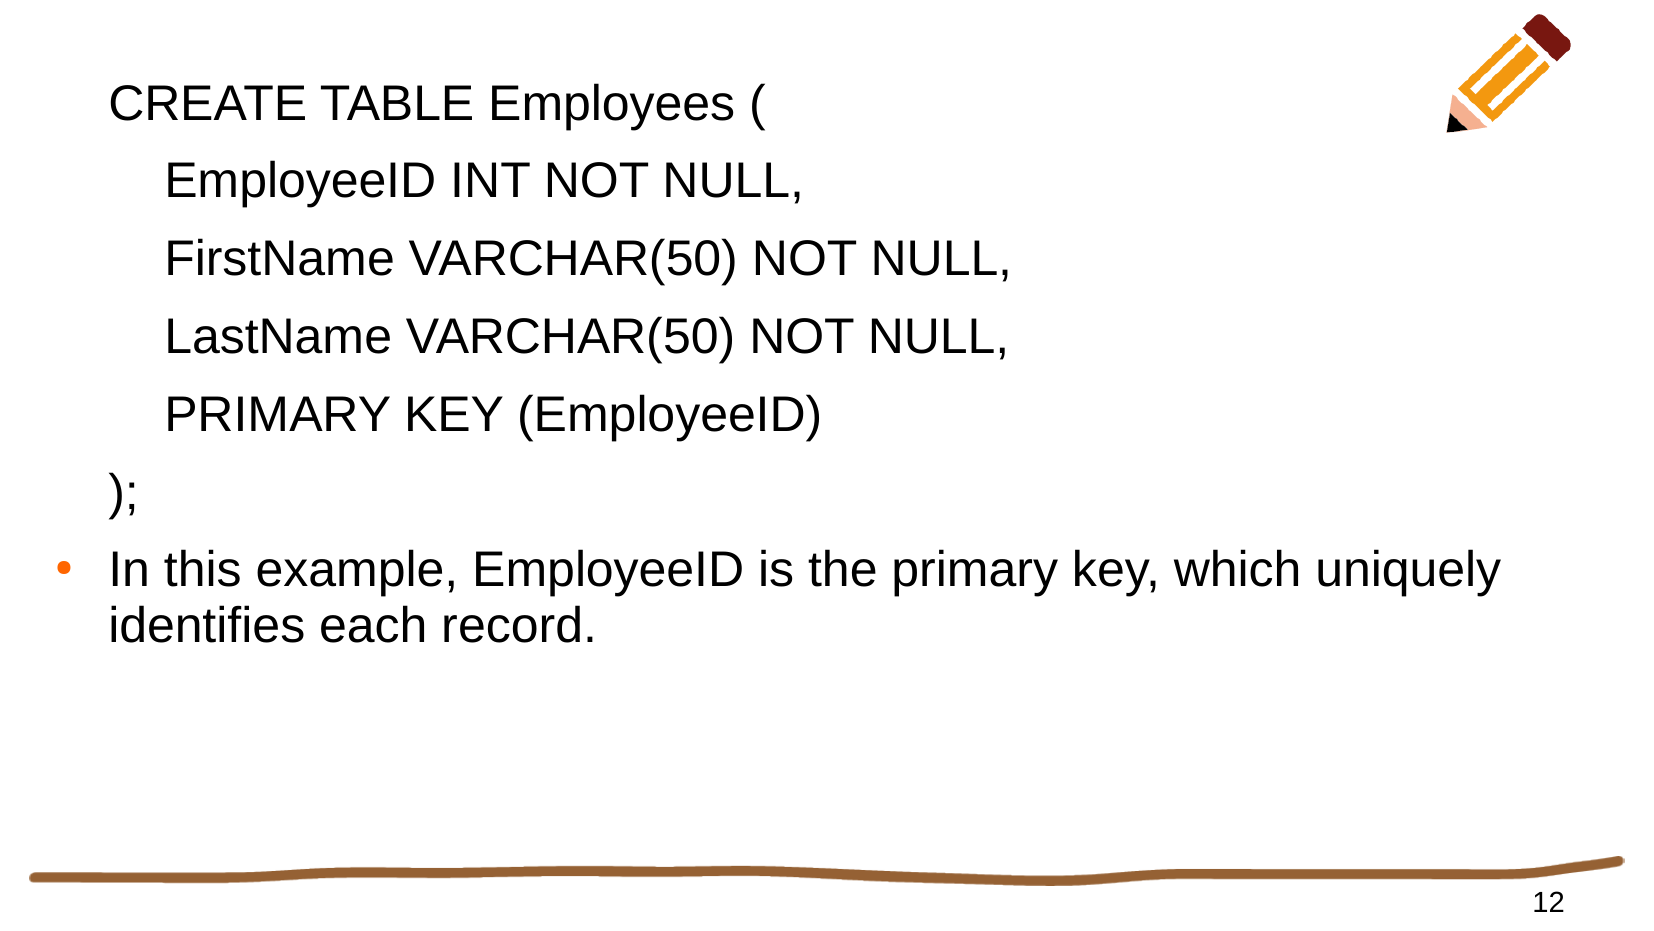

# CREATE TABLE Employees (
 EmployeeID INT NOT NULL,
 FirstName VARCHAR(50) NOT NULL,
 LastName VARCHAR(50) NOT NULL,
 PRIMARY KEY (EmployeeID)
);
In this example, EmployeeID is the primary key, which uniquely identifies each record.
12